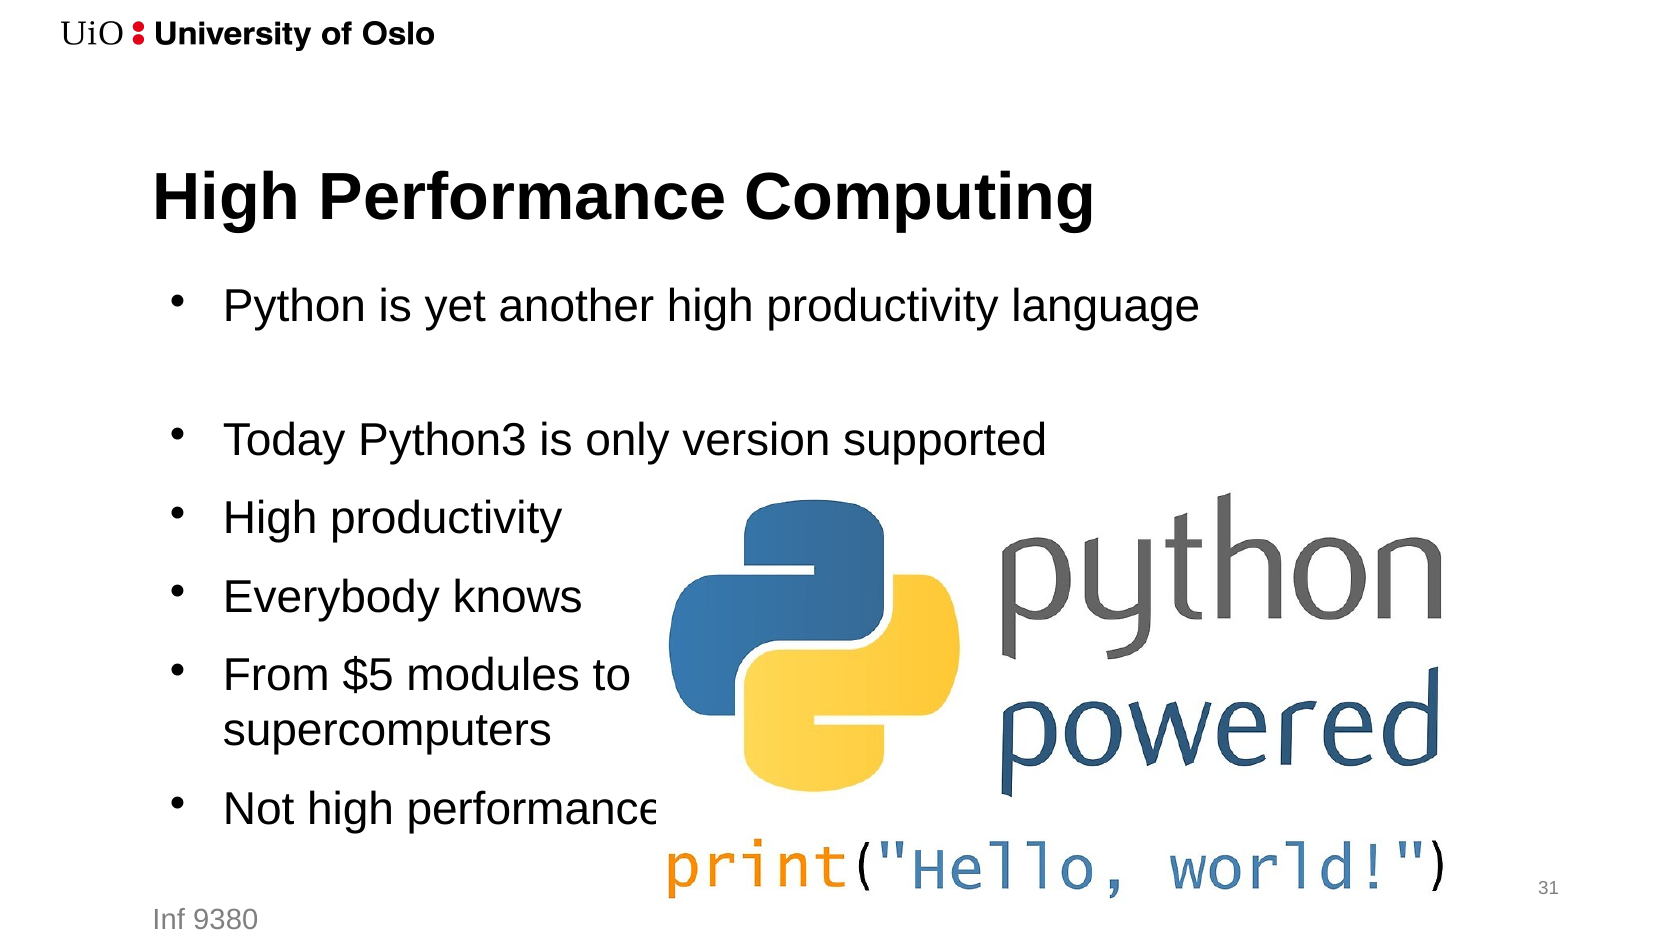

High Performance Computing
Python is yet another high productivity language
Today Python3 is only version supported
High productivity
Everybody knows
From $5 modules to
supercomputers
Not high performance
Inf 9380